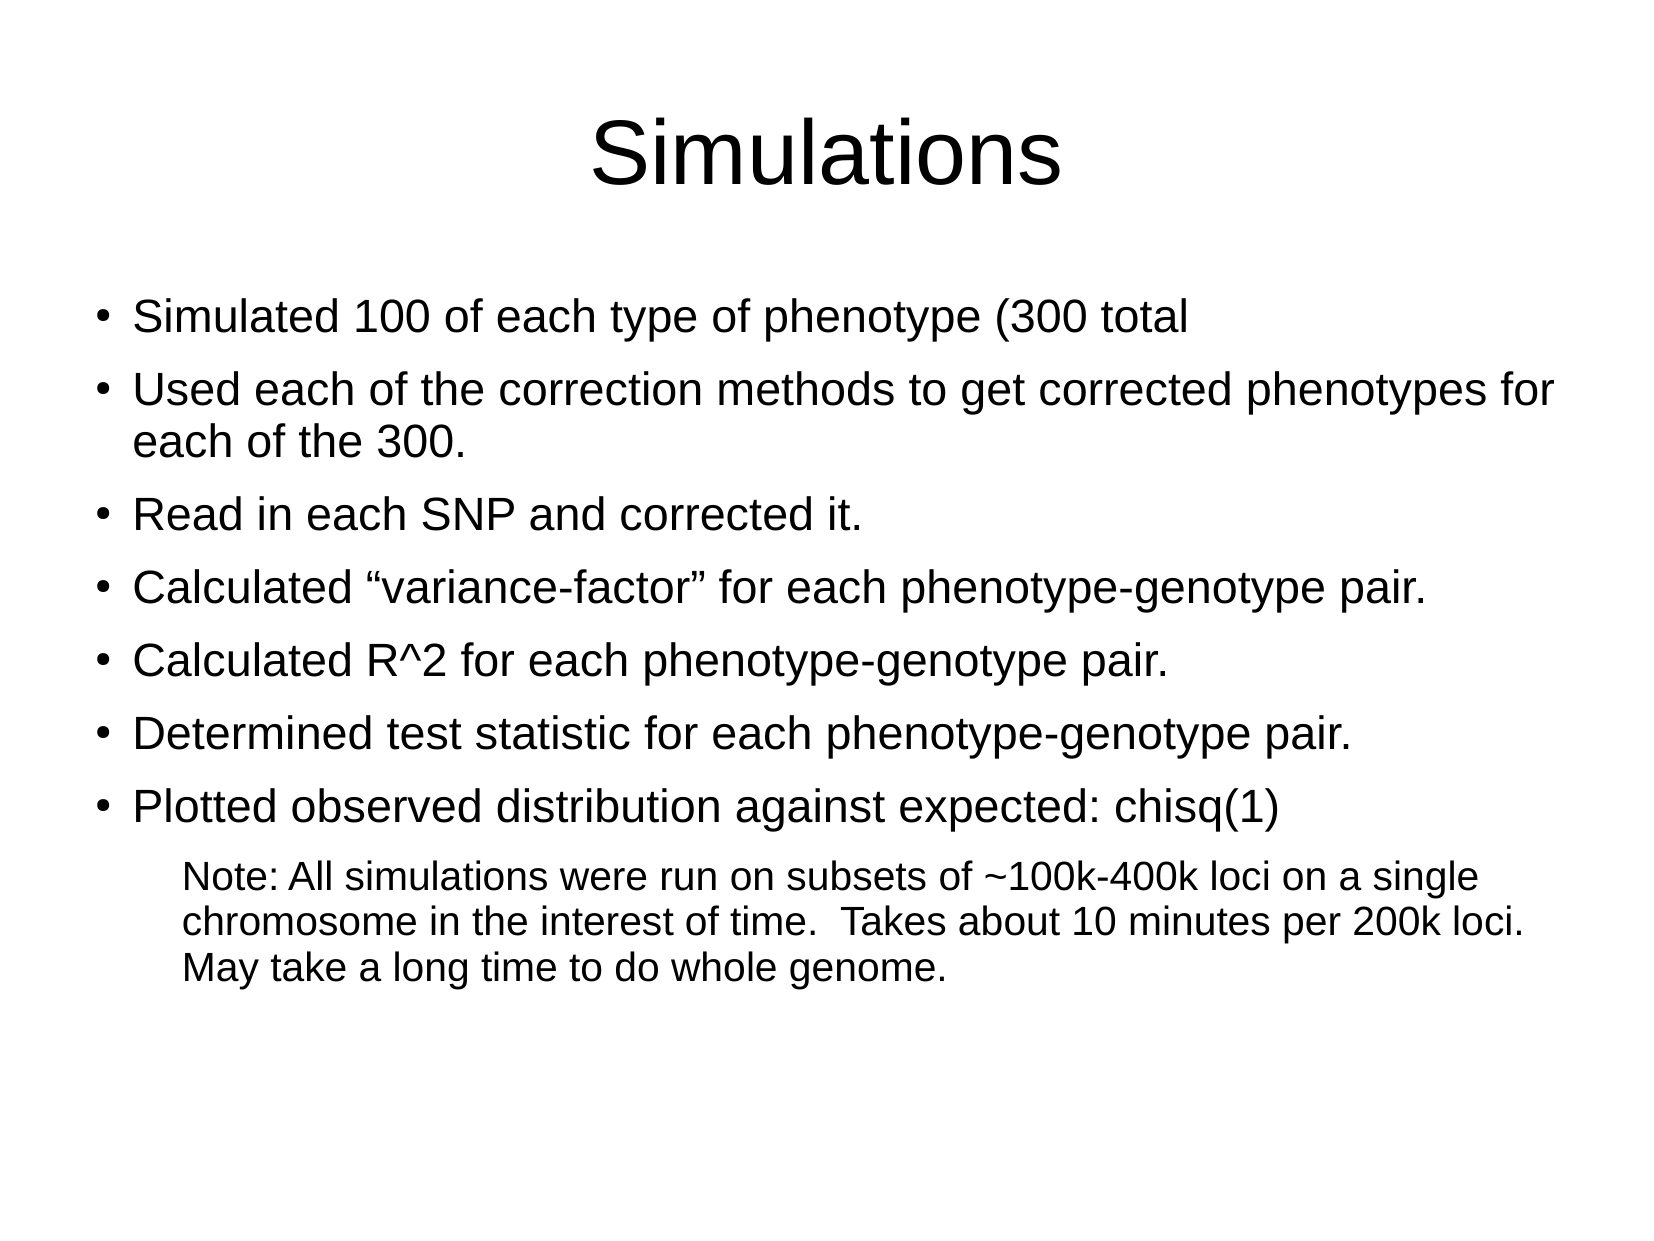

# Simulations
Simulated 100 of each type of phenotype (300 total
Used each of the correction methods to get corrected phenotypes for each of the 300.
Read in each SNP and corrected it.
Calculated “variance-factor” for each phenotype-genotype pair.
Calculated R^2 for each phenotype-genotype pair.
Determined test statistic for each phenotype-genotype pair.
Plotted observed distribution against expected: chisq(1)
Note: All simulations were run on subsets of ~100k-400k loci on a single chromosome in the interest of time. Takes about 10 minutes per 200k loci. May take a long time to do whole genome.